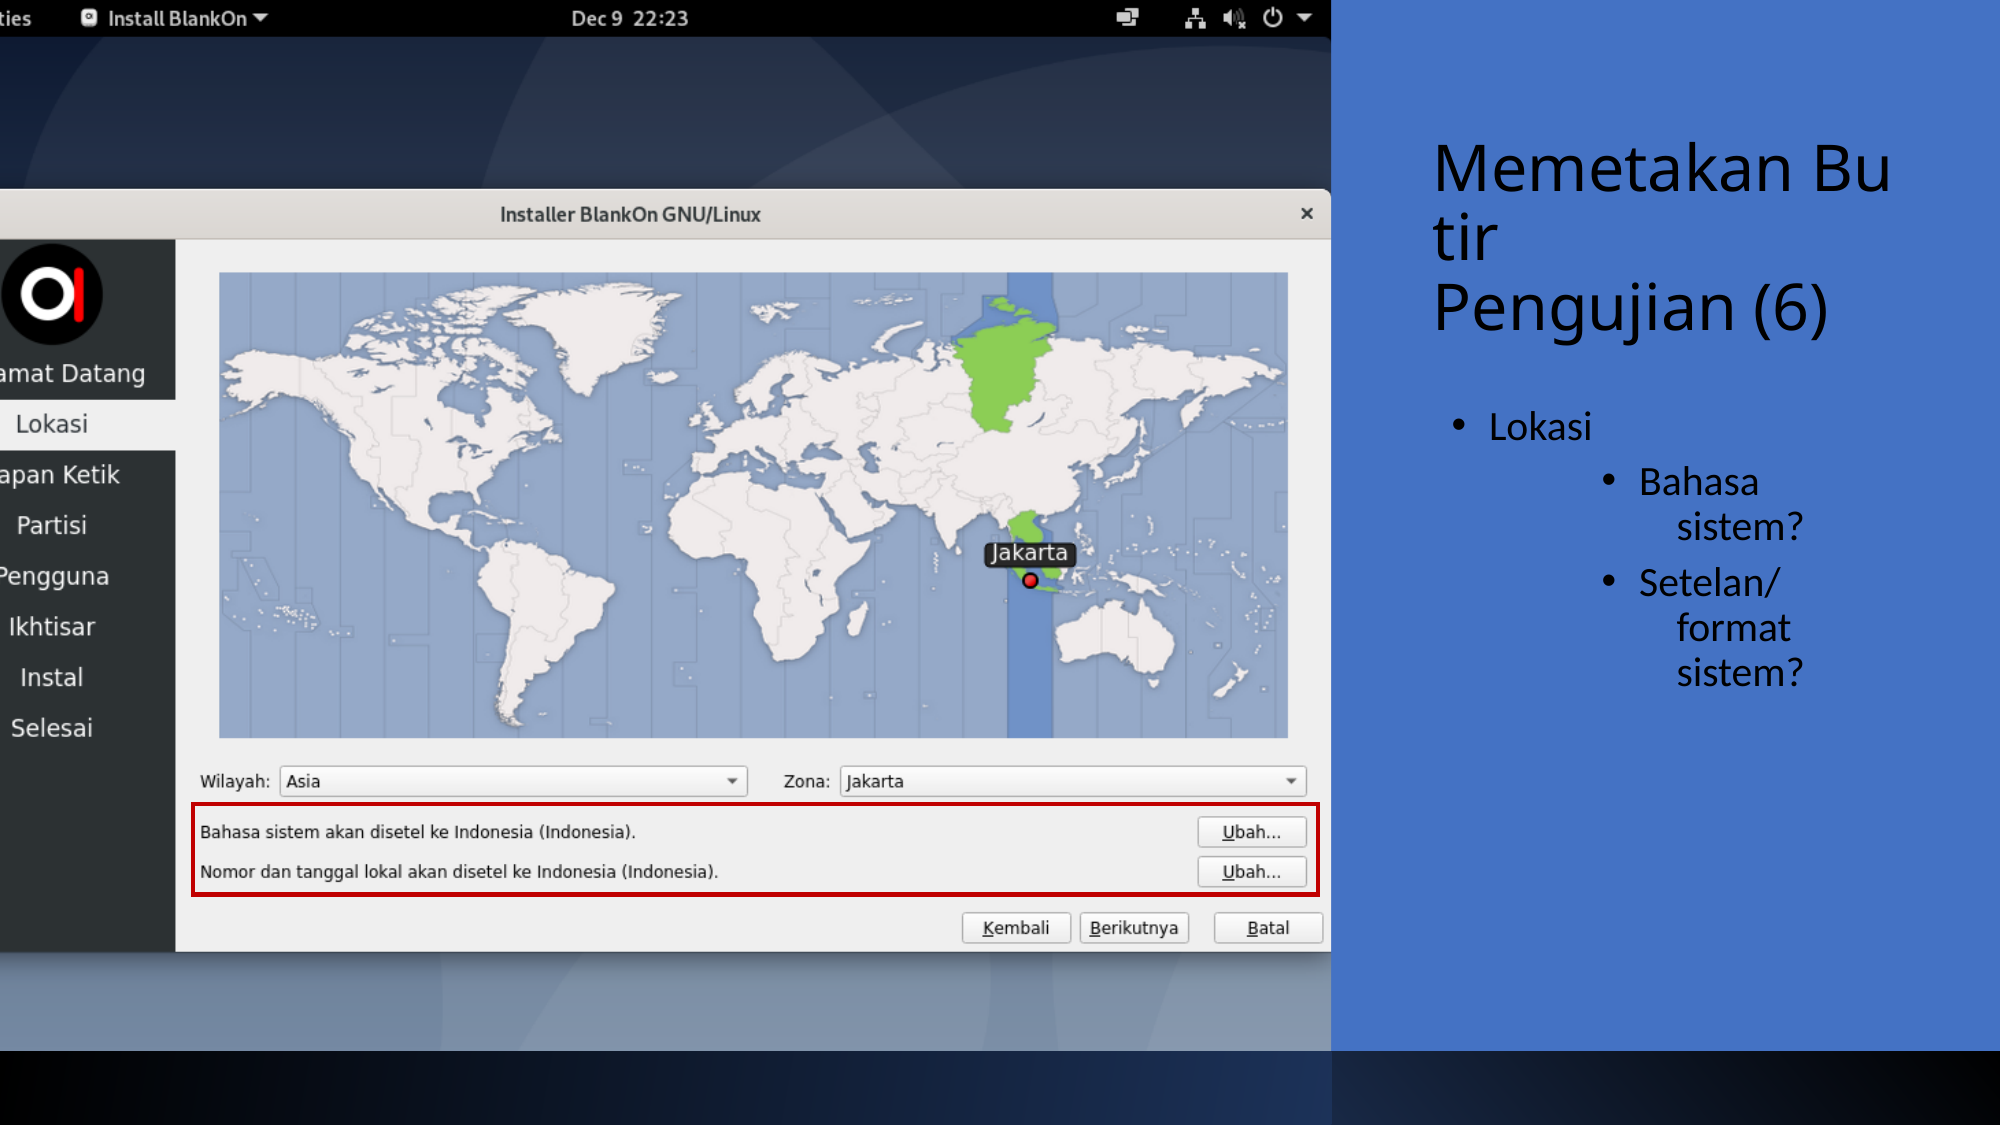

# Memetakan Butir  Pengujian (6)
Lokasi
Bahasa sistem?
Setelan/format sistem?